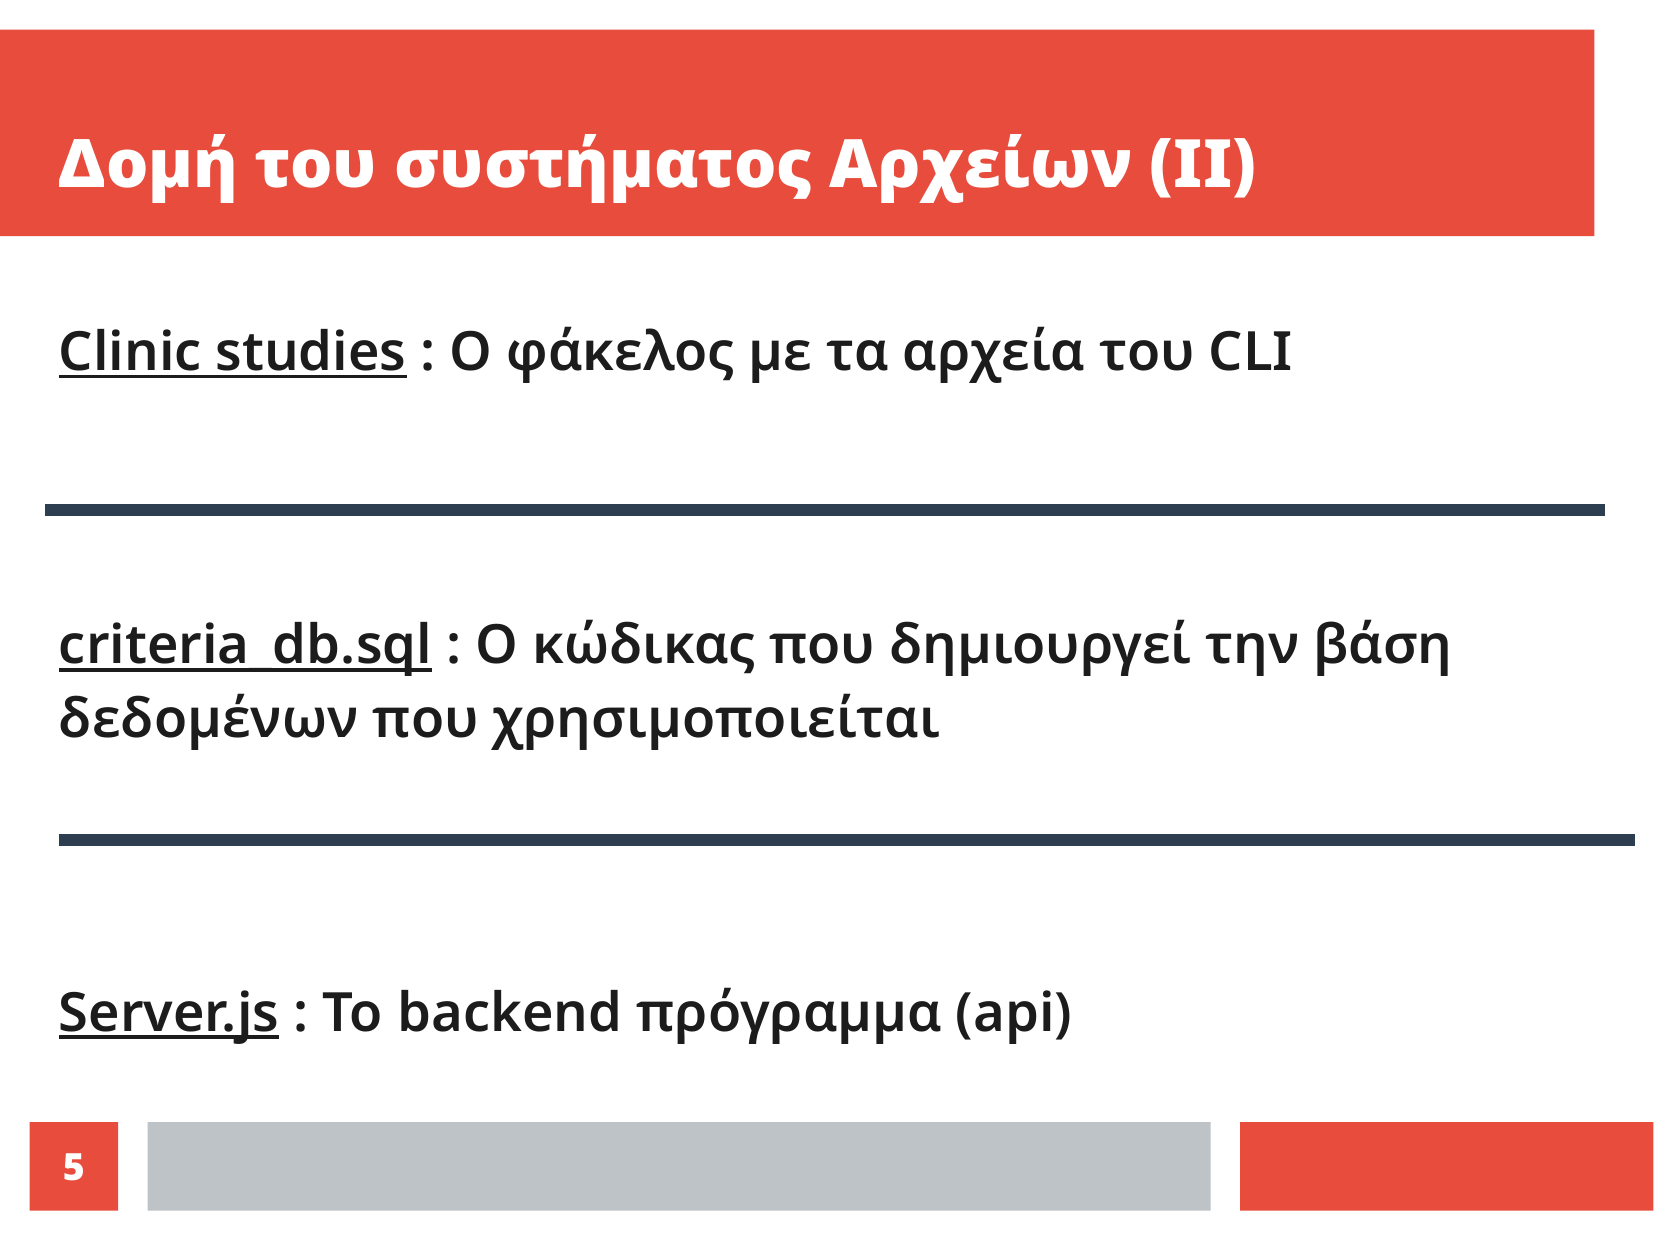

# Δομή του συστήματος Αρχείων (ΙΙ)
Clinic studies : Ο φάκελος με τα αρχεία του CLI
criteria_db.sql : Ο κώδικας που δημιουργεί την βάση δεδομένων που χρησιμοποιείται
Server.js : Το backend πρόγραμμα (api)
5